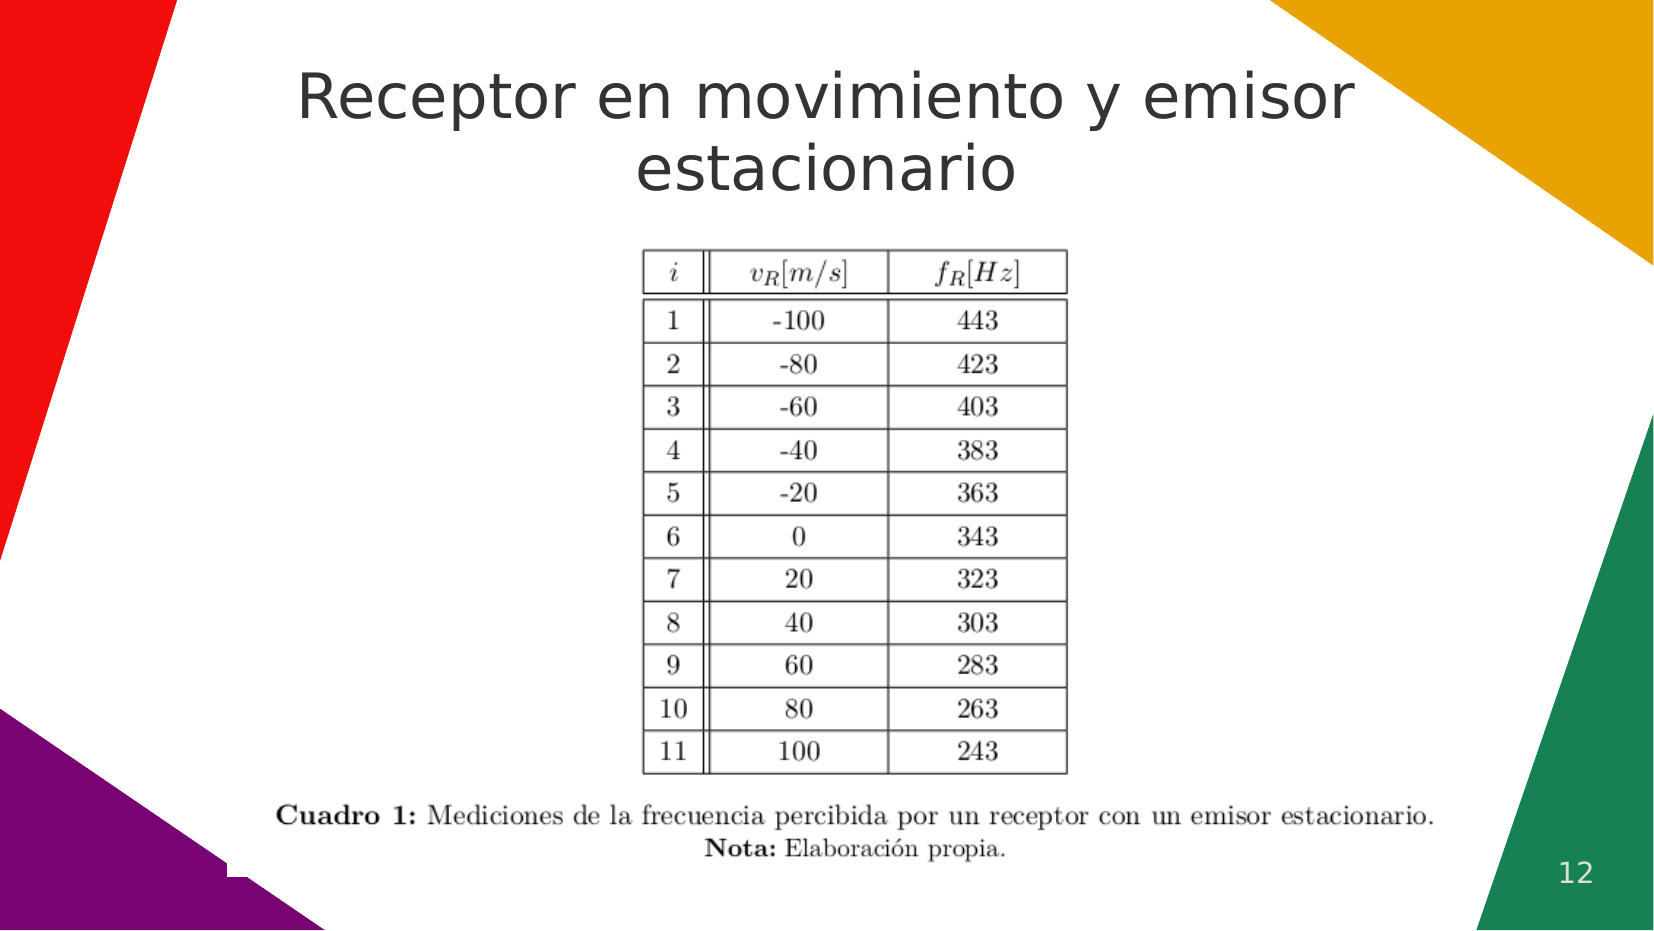

# Receptor en movimiento y emisor estacionario
12